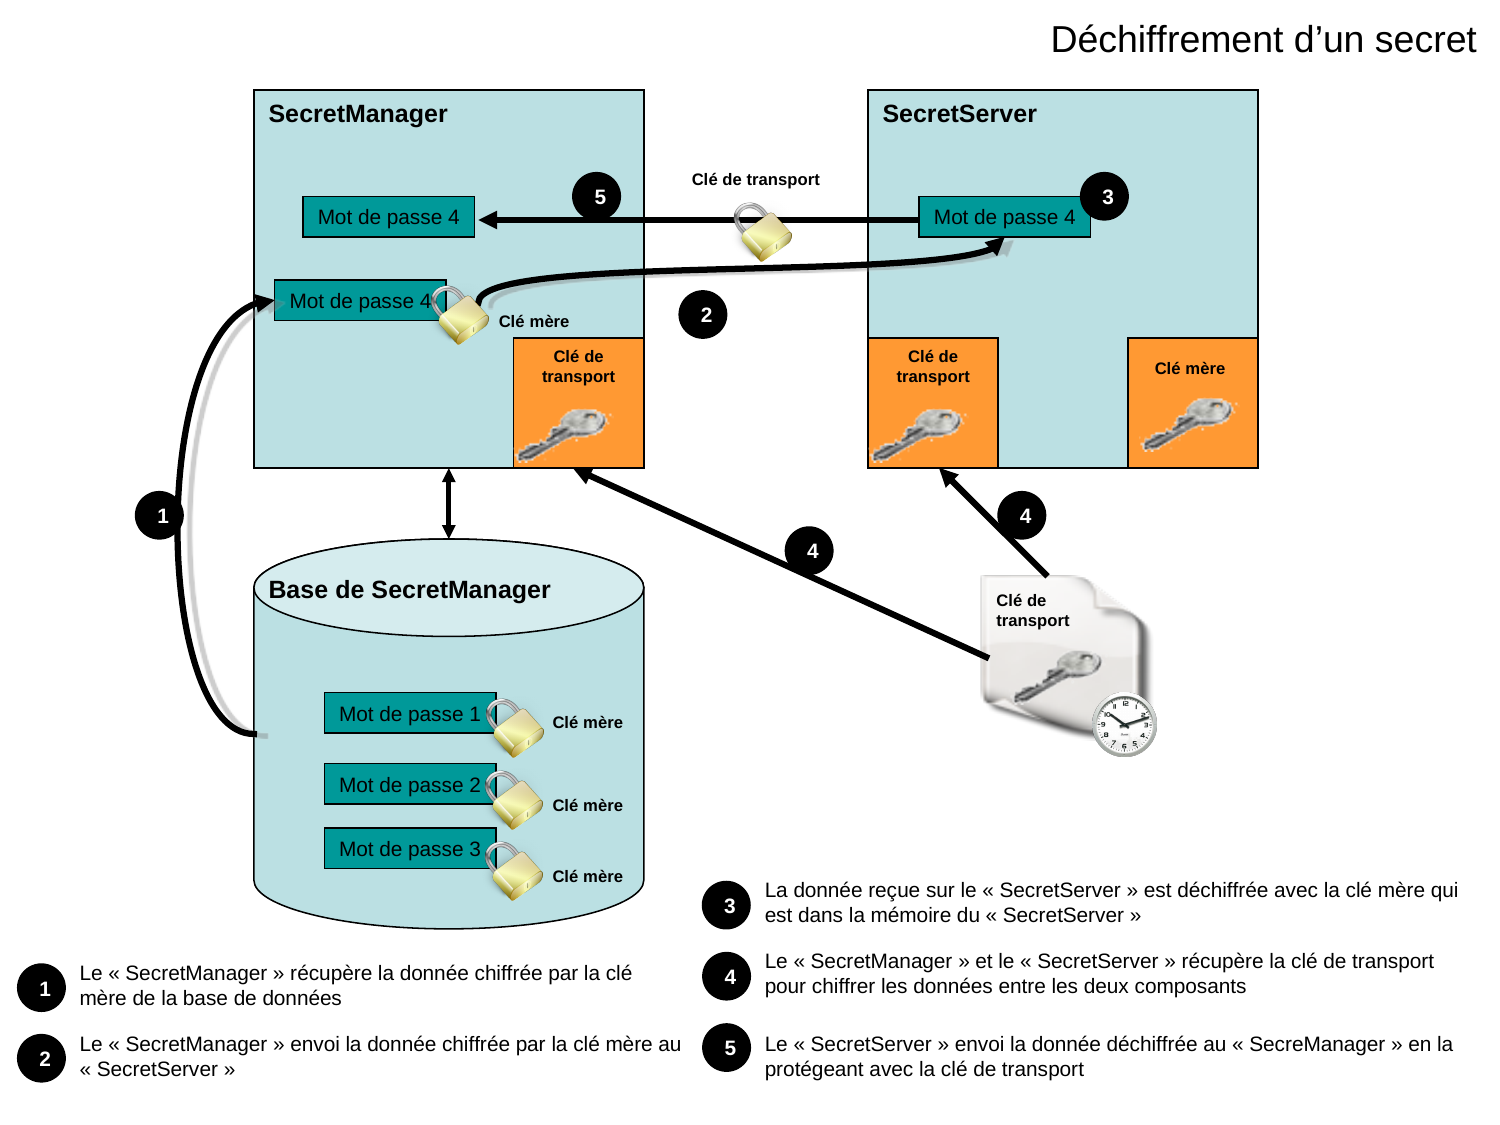

Déchiffrement d’un secret
SecretManager
SecretServer
Clé de transport
5
3
Mot de passe 4
Mot de passe 4
Mot de passe 4
2
Clé mère
Clé de transport
Clé de transport
Clé mère
1
4
4
Base de SecretManager
Clé de transport
Mot de passe 1
Clé mère
Mot de passe 2
Clé mère
Mot de passe 3
Clé mère
La donnée reçue sur le « SecretServer » est déchiffrée avec la clé mère qui est dans la mémoire du « SecretServer »
3
Le « SecretManager » et le « SecretServer » récupère la clé de transport pour chiffrer les données entre les deux composants
Le « SecretManager » récupère la donnée chiffrée par la clé mère de la base de données
4
1
Le « SecretManager » envoi la donnée chiffrée par la clé mère au « SecretServer »
Le « SecretServer » envoi la donnée déchiffrée au « SecreManager » en la protégeant avec la clé de transport
5
2